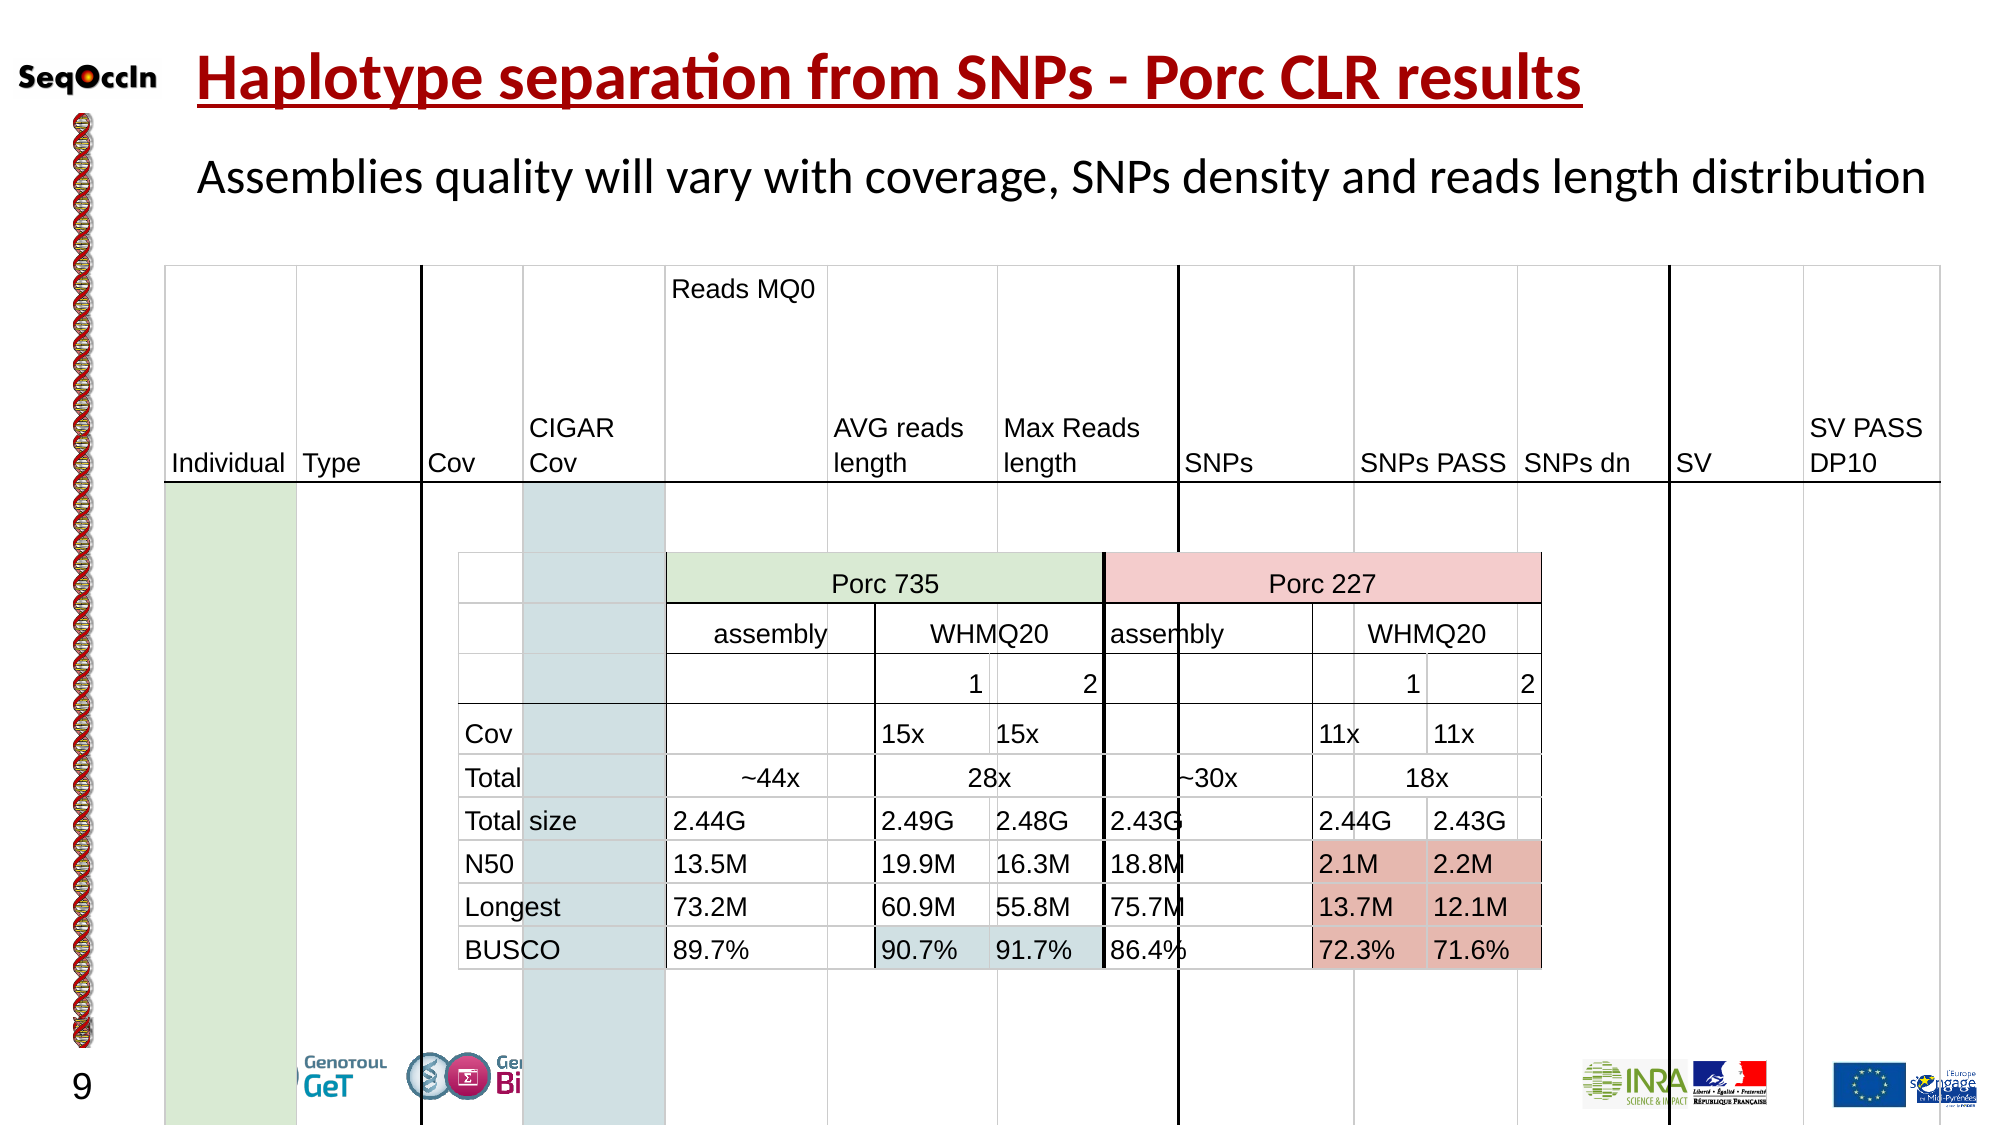

# Haplotype separation from SNPs - Porc CLR results
Assemblies quality will vary with coverage, SNPs density and reads length distribution
| Individual | Type | Cov | CIGAR Cov | Reads MQ0 | AVG reads length | Max Reads length | SNPs | SNPs PASS | SNPs dn | SV | SV PASS DP10 |
| --- | --- | --- | --- | --- | --- | --- | --- | --- | --- | --- | --- |
| Porc735 | CLR | 42.64 | 38.06 | 14 731 | 22 921 | 173 050 | 10 706 993 | 7 199 444 | 3 507 549 | 116 565 | 110 441 |
| Porc227 | CLR | 28.71 | 23.24 | 16 713 | 16 256 | 207 909 | 10 542 377 | 7 486 493 | 3 055 884 | 116 804 | 109 774 |
| | Porc 735 | | | Porc 227 | | |
| --- | --- | --- | --- | --- | --- | --- |
| | assembly | WHMQ20 | | assembly | WHMQ20 | |
| | | 1 | 2 | | 1 | 2 |
| Cov | | 15x | 15x | | 11x | 11x |
| Total | ~44x | 28x | | ~30x | 18x | |
| Total size | 2.44G | 2.49G | 2.48G | 2.43G | 2.44G | 2.43G |
| N50 | 13.5M | 19.9M | 16.3M | 18.8M | 2.1M | 2.2M |
| Longest | 73.2M | 60.9M | 55.8M | 75.7M | 13.7M | 12.1M |
| BUSCO | 89.7% | 90.7% | 91.7% | 86.4% | 72.3% | 71.6% |